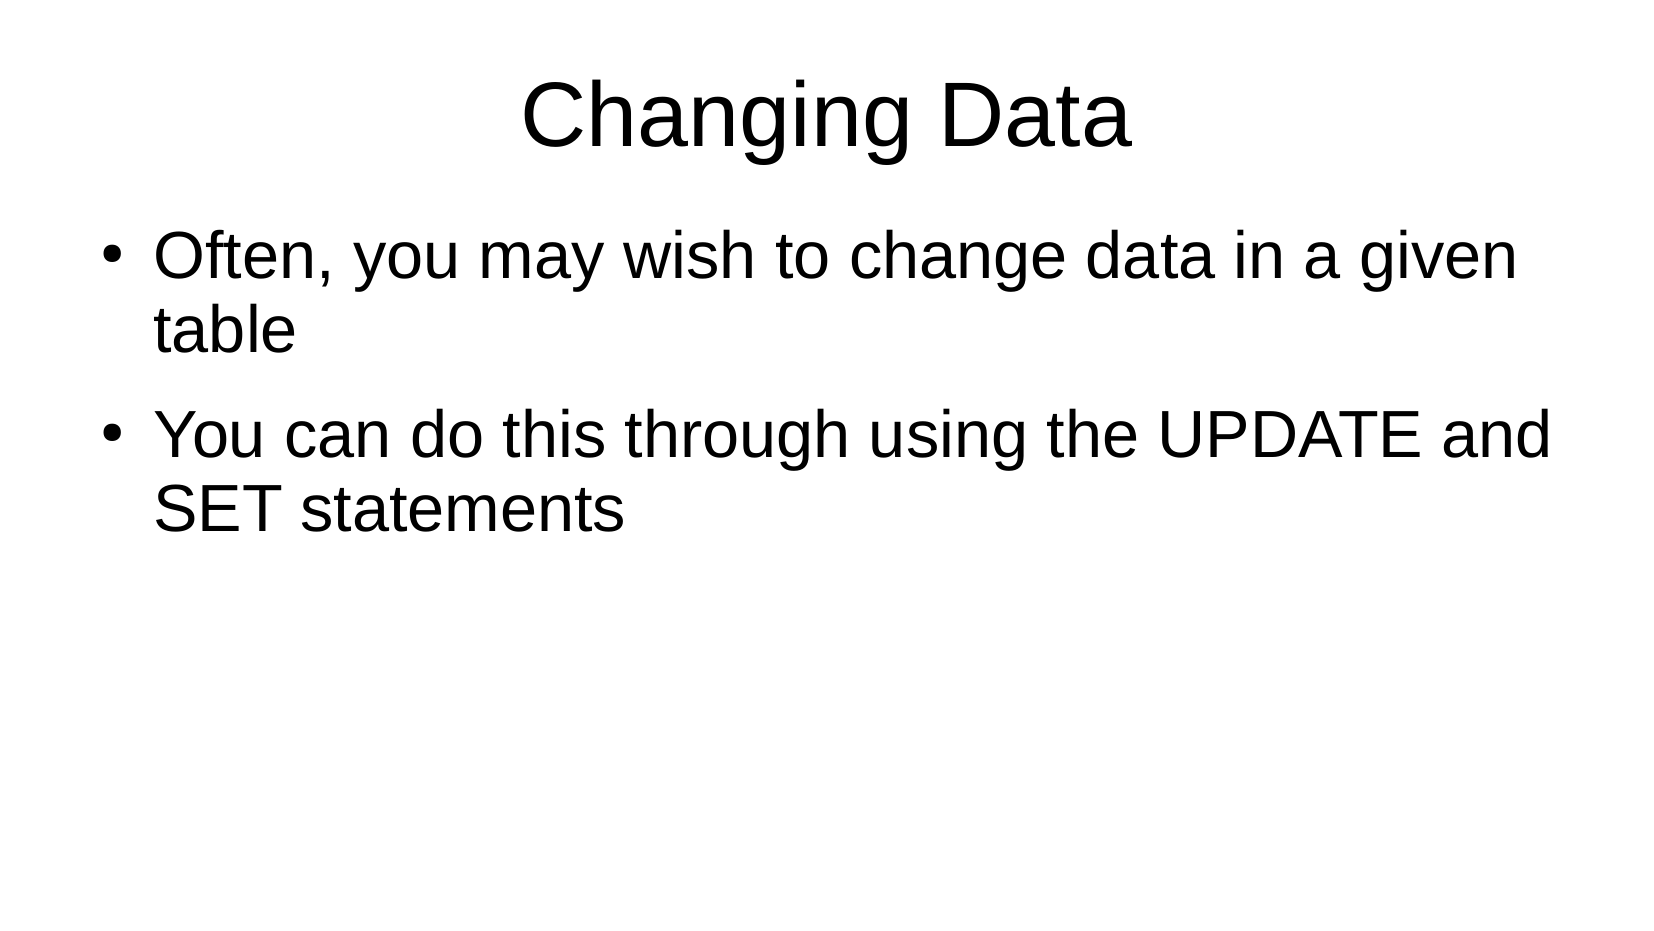

# Changing Data
Often, you may wish to change data in a given table
You can do this through using the UPDATE and SET statements